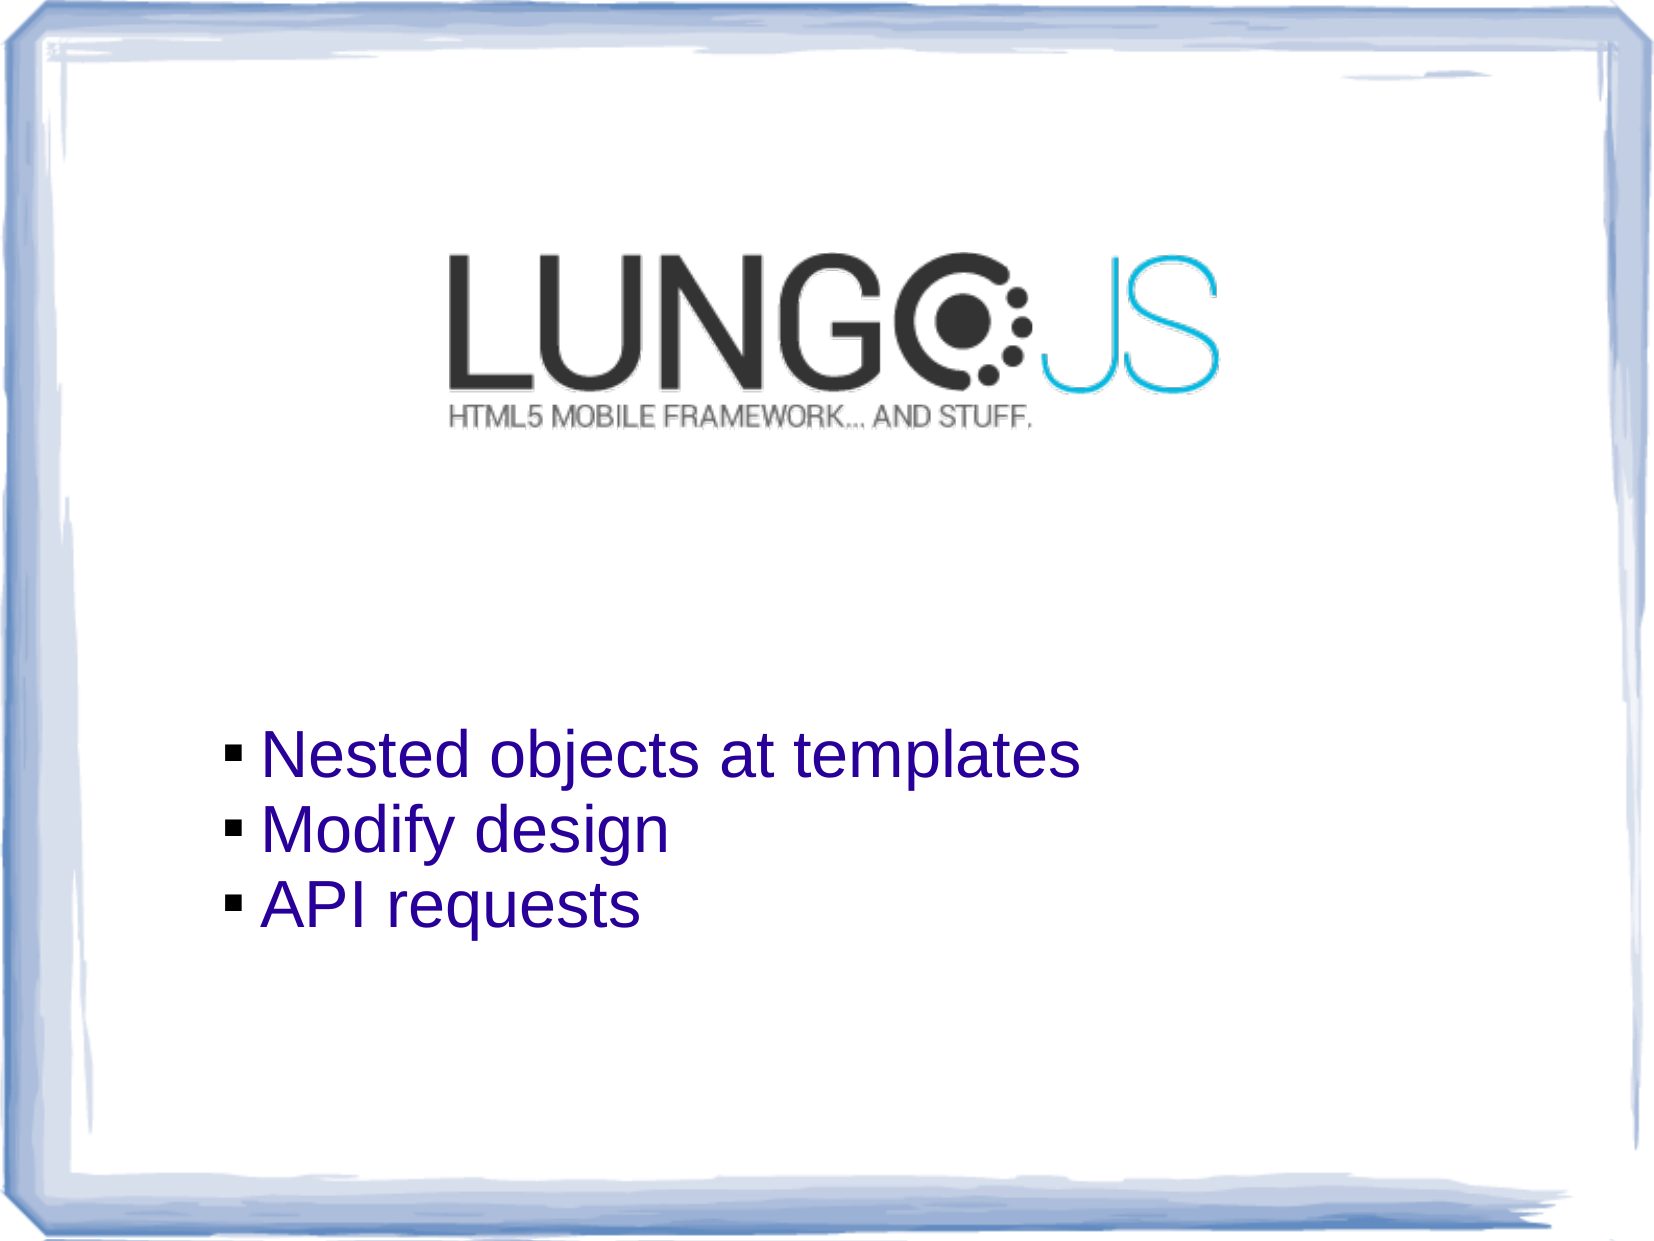

# Nested objects at templates
 Modify design
 API requests